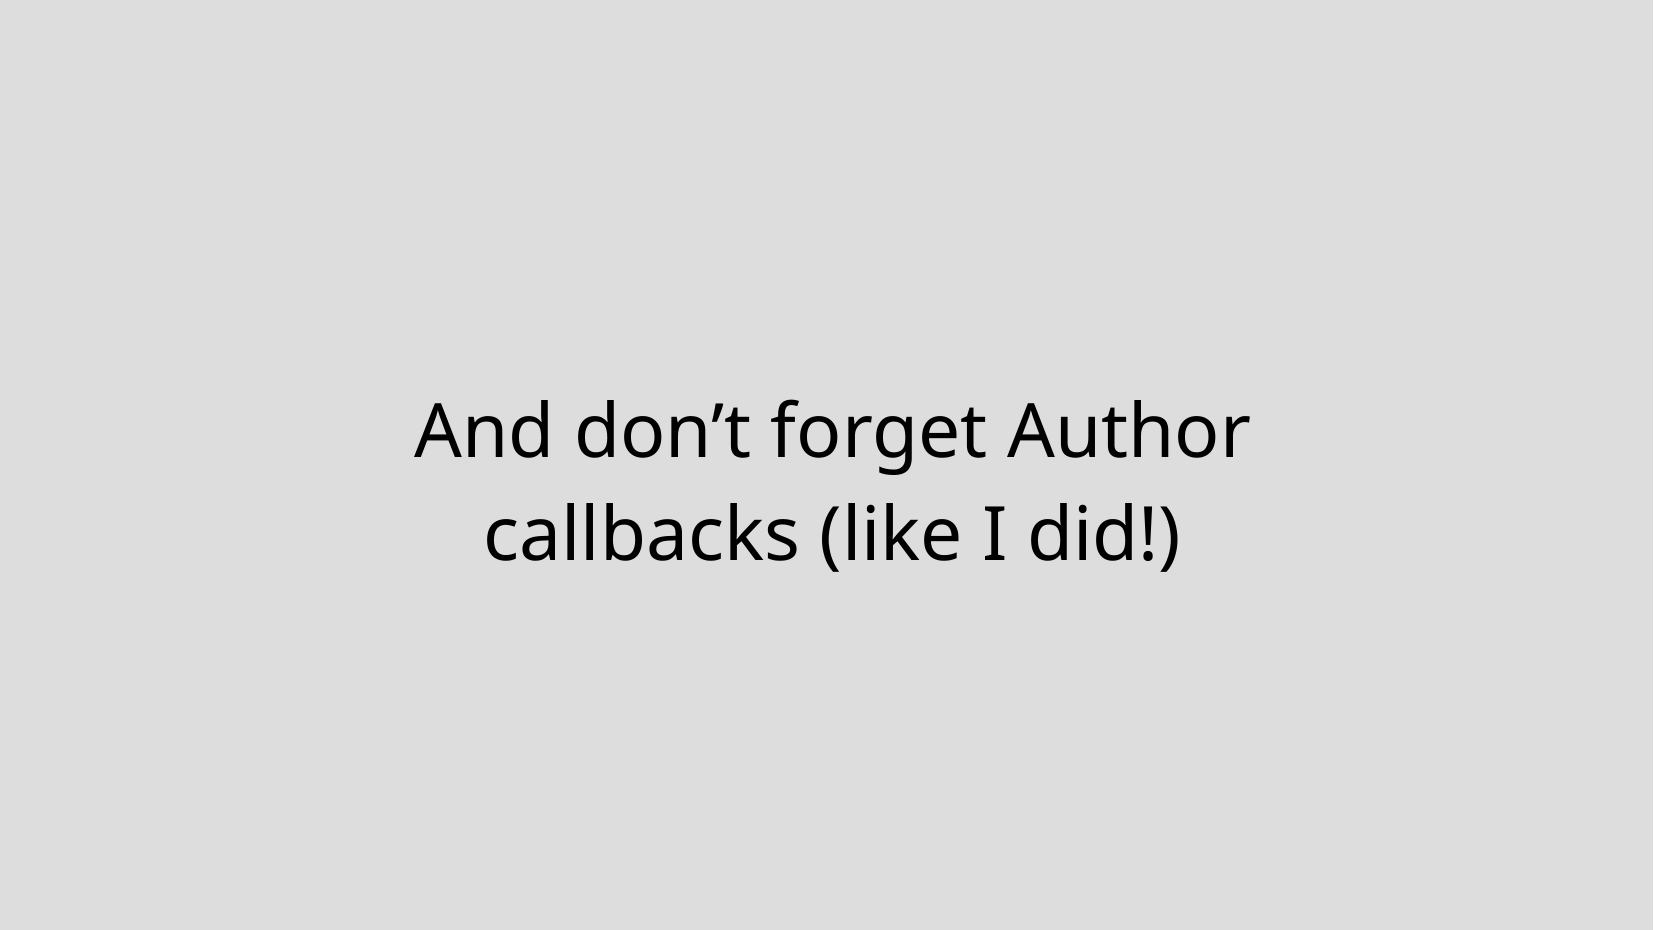

And don’t forget Author callbacks (like I did!)